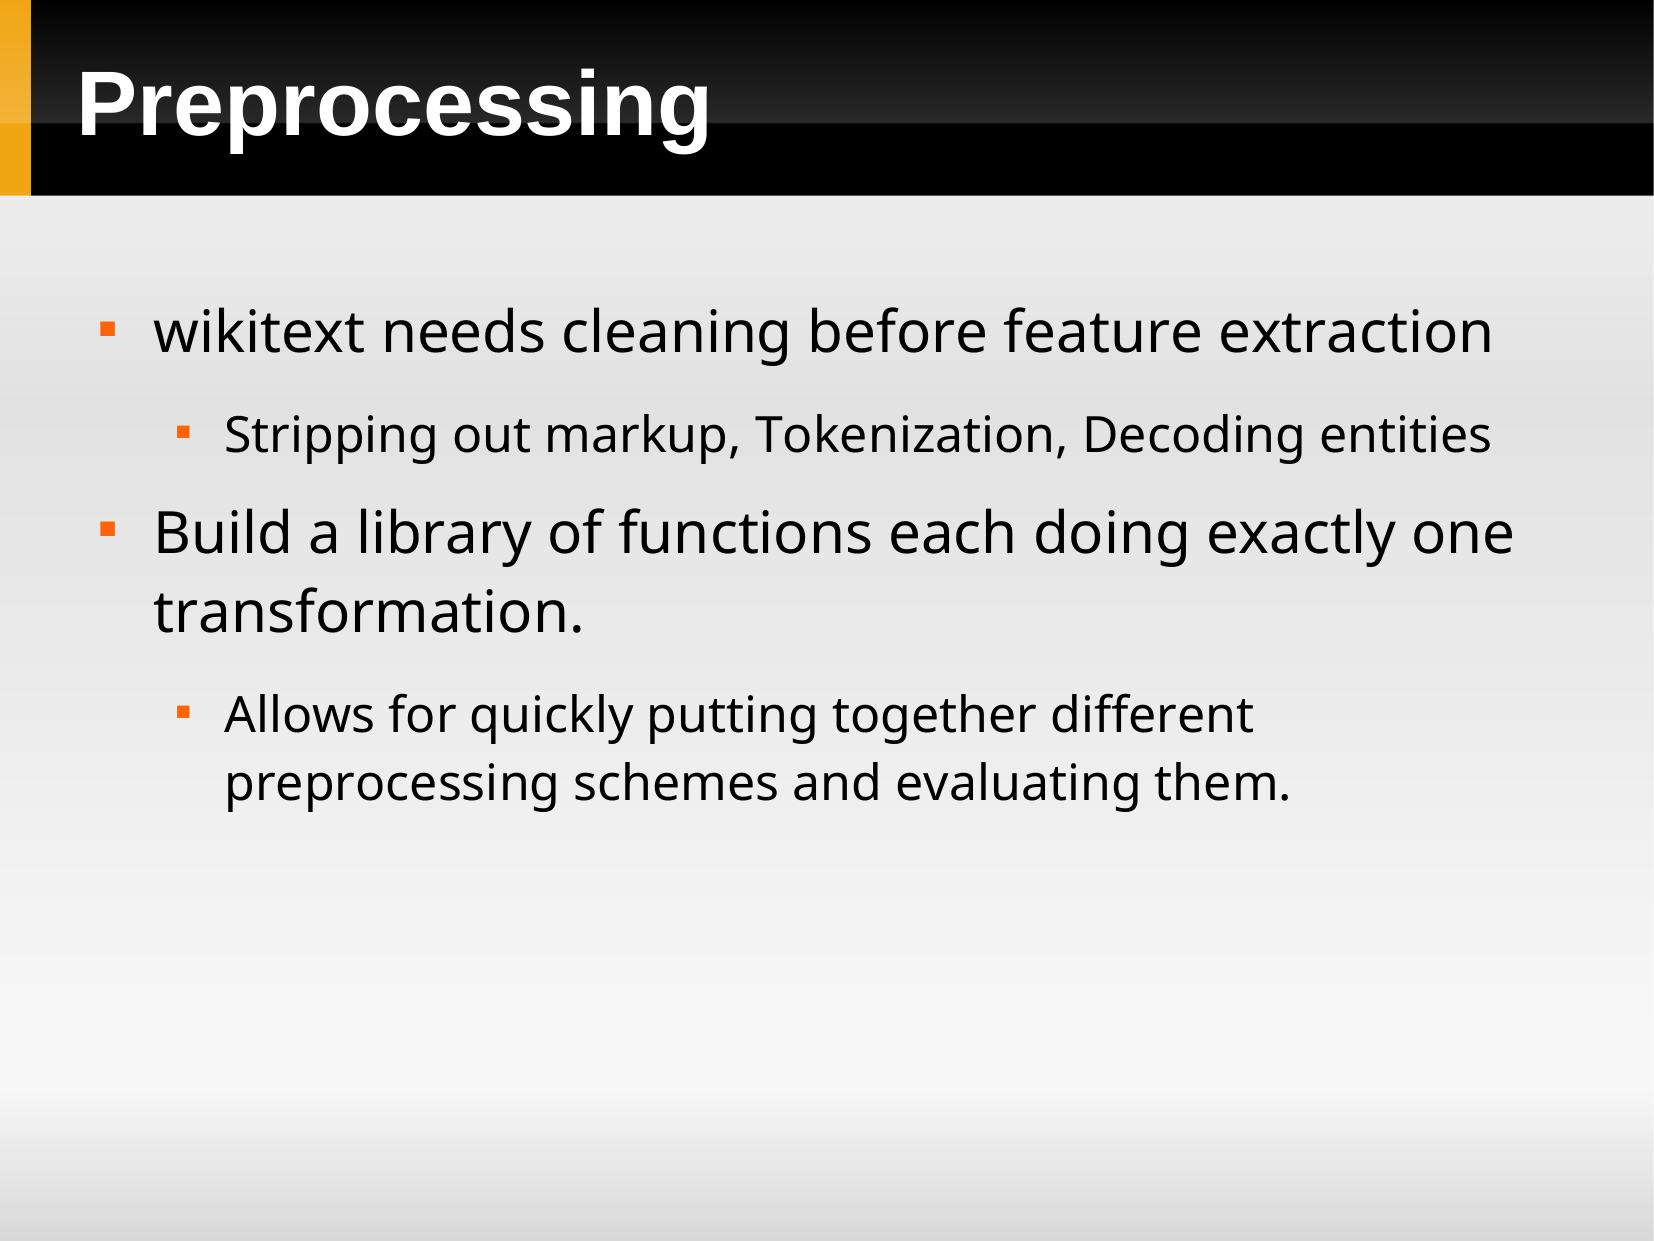

# Preprocessing
wikitext needs cleaning before feature extraction
Stripping out markup, Tokenization, Decoding entities
Build a library of functions each doing exactly one transformation.
Allows for quickly putting together different preprocessing schemes and evaluating them.